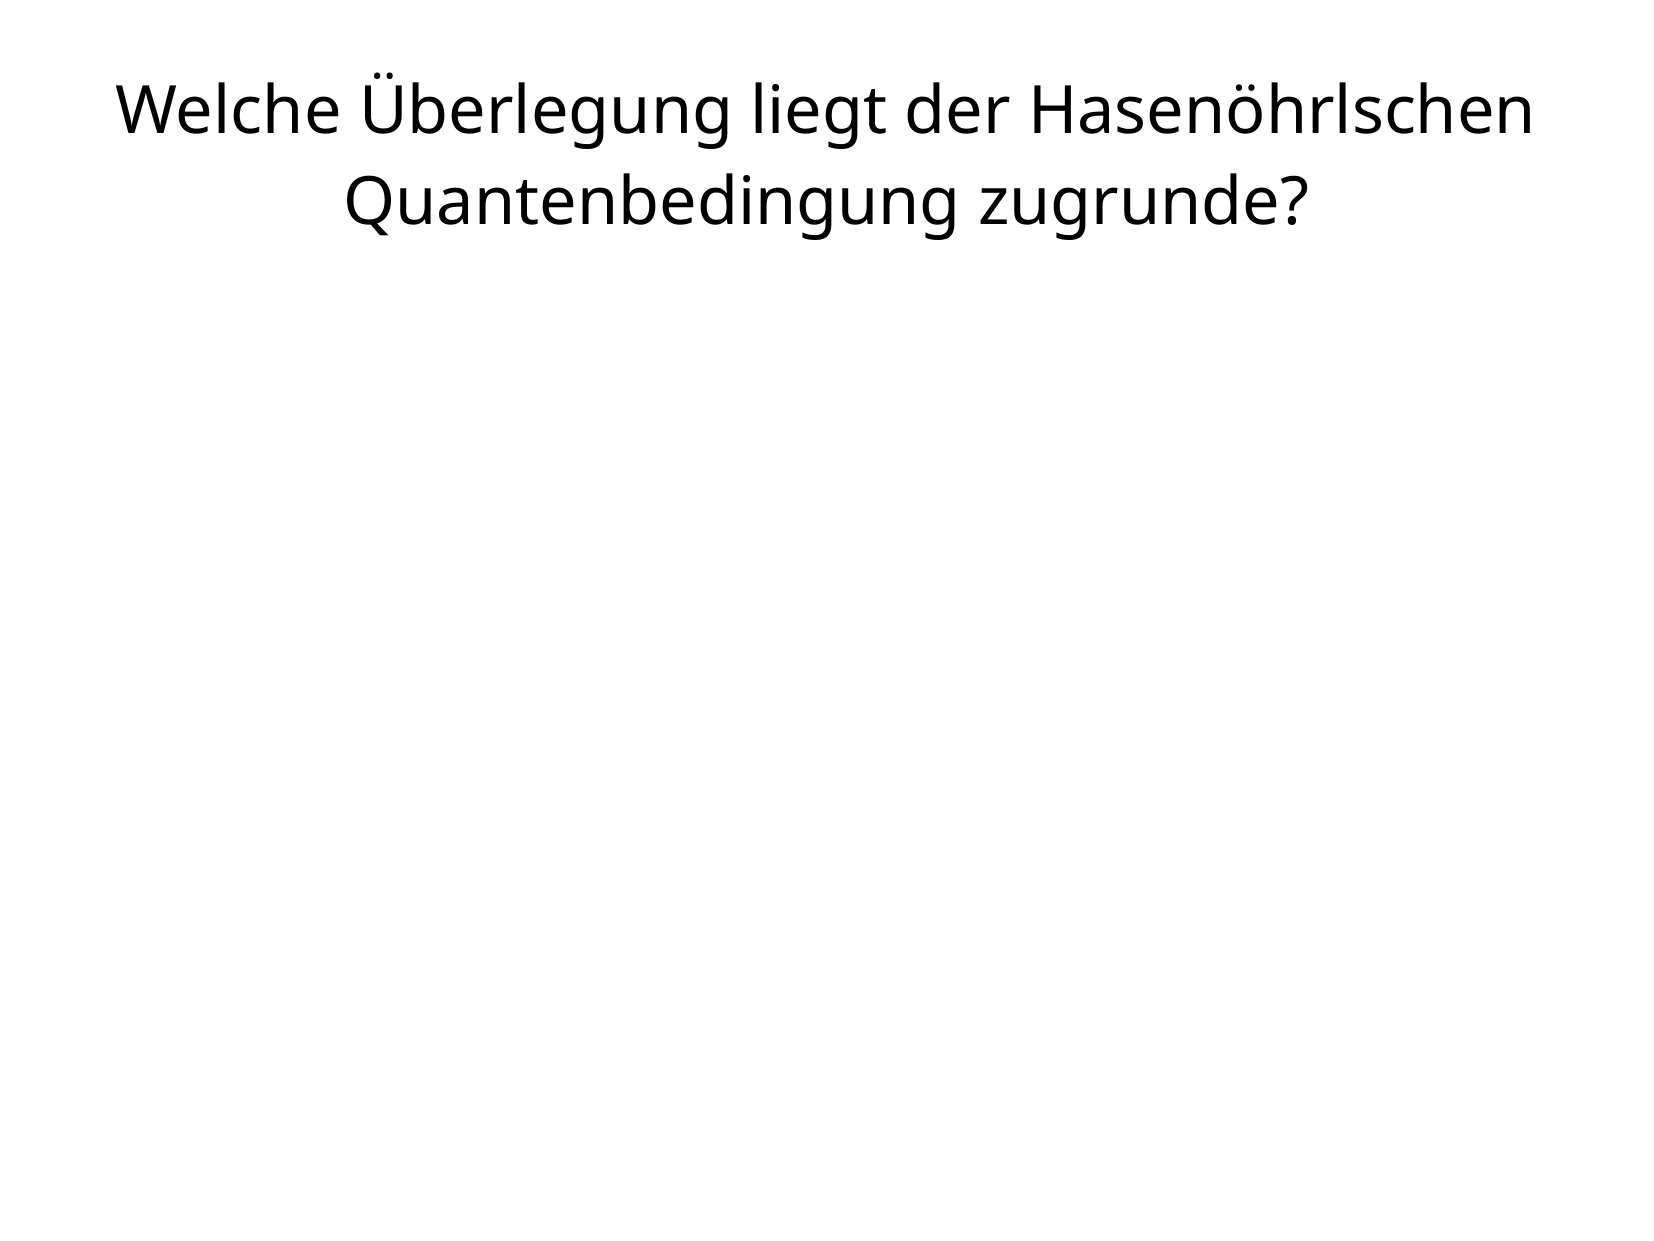

# Welche Überlegung liegt der Hasenöhrlschen Quantenbedingung zugrunde?